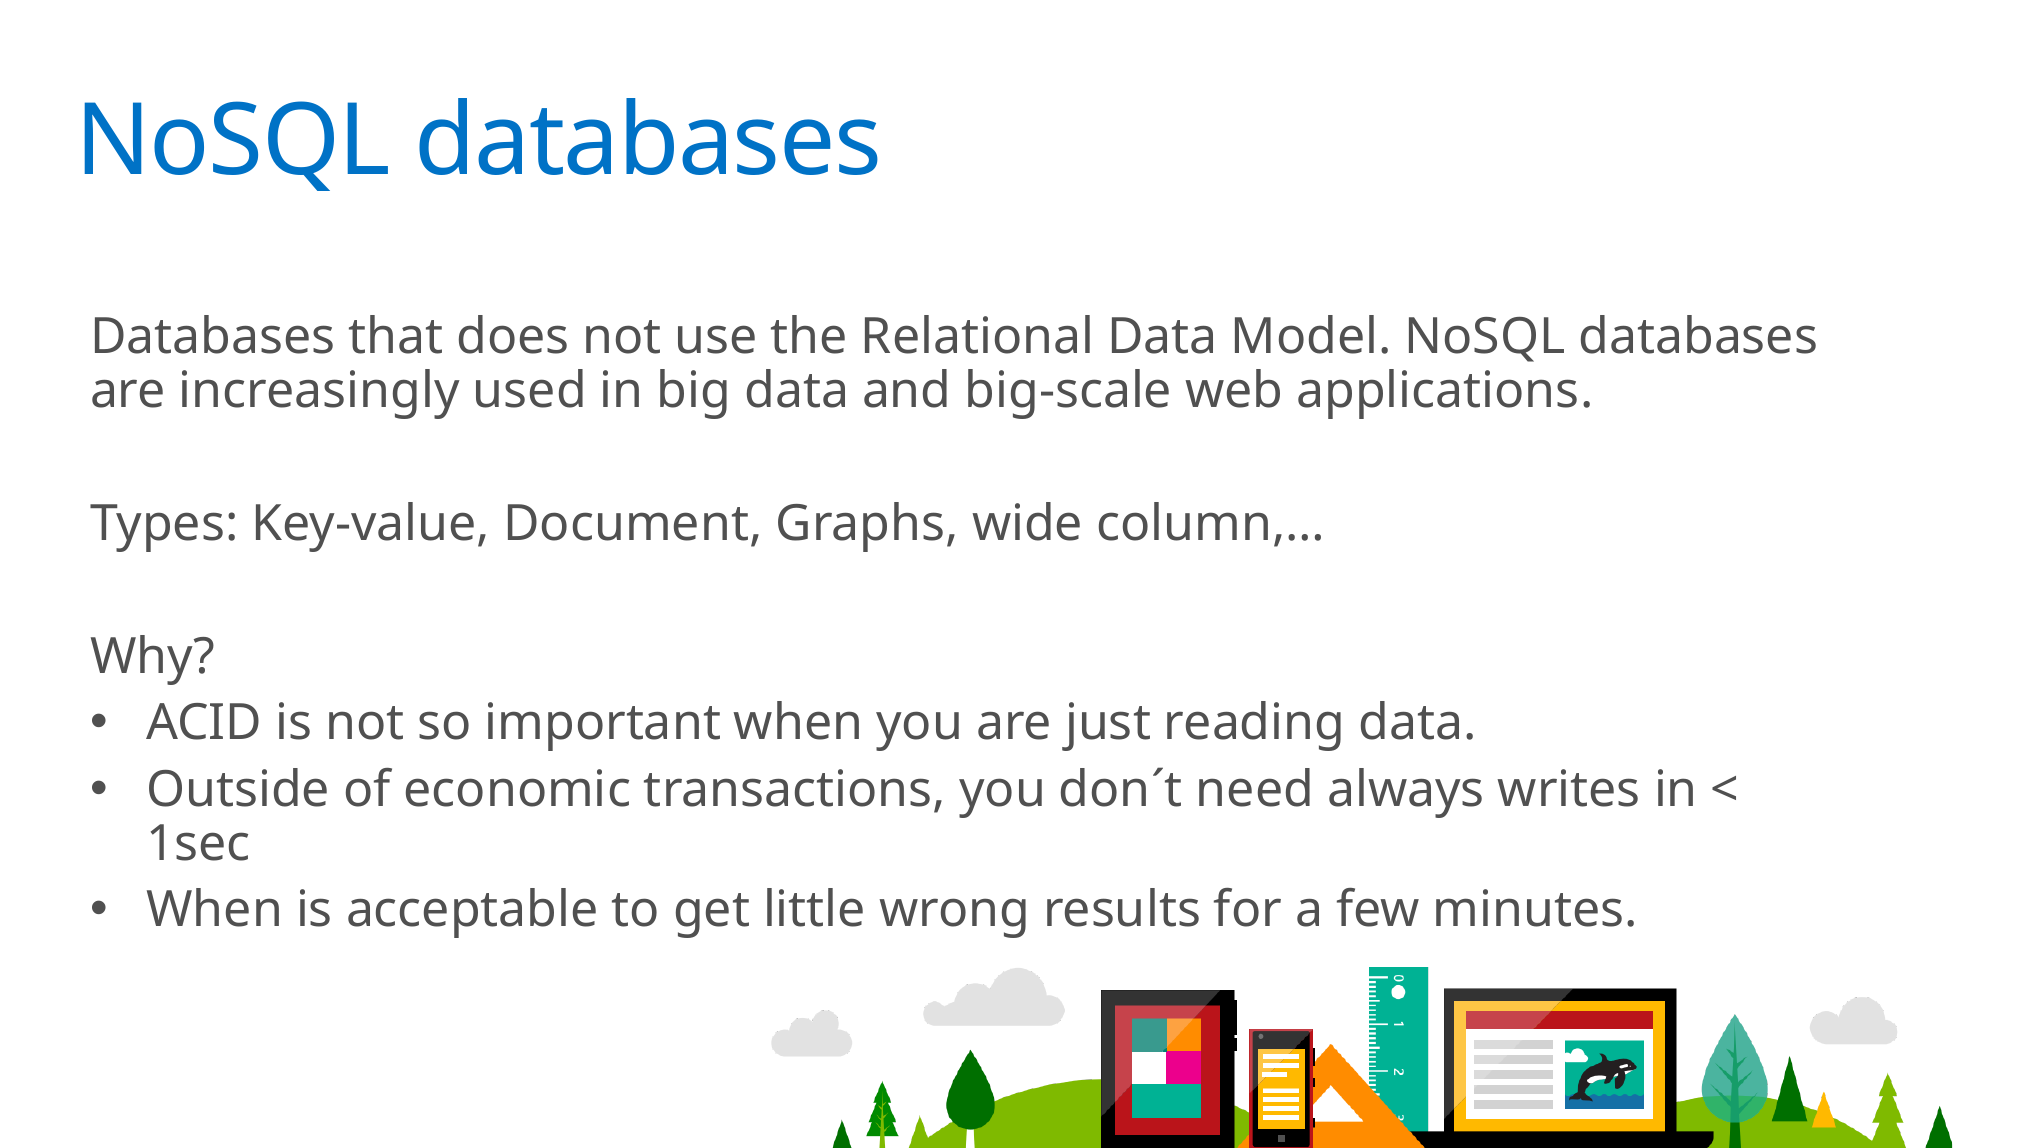

# NoSQL databases
Databases that does not use the Relational Data Model. NoSQL databases are increasingly used in big data and big-scale web applications.
Types: Key-value, Document, Graphs, wide column,…
Why?
ACID is not so important when you are just reading data.
Outside of economic transactions, you don´t need always writes in < 1sec
When is acceptable to get little wrong results for a few minutes.